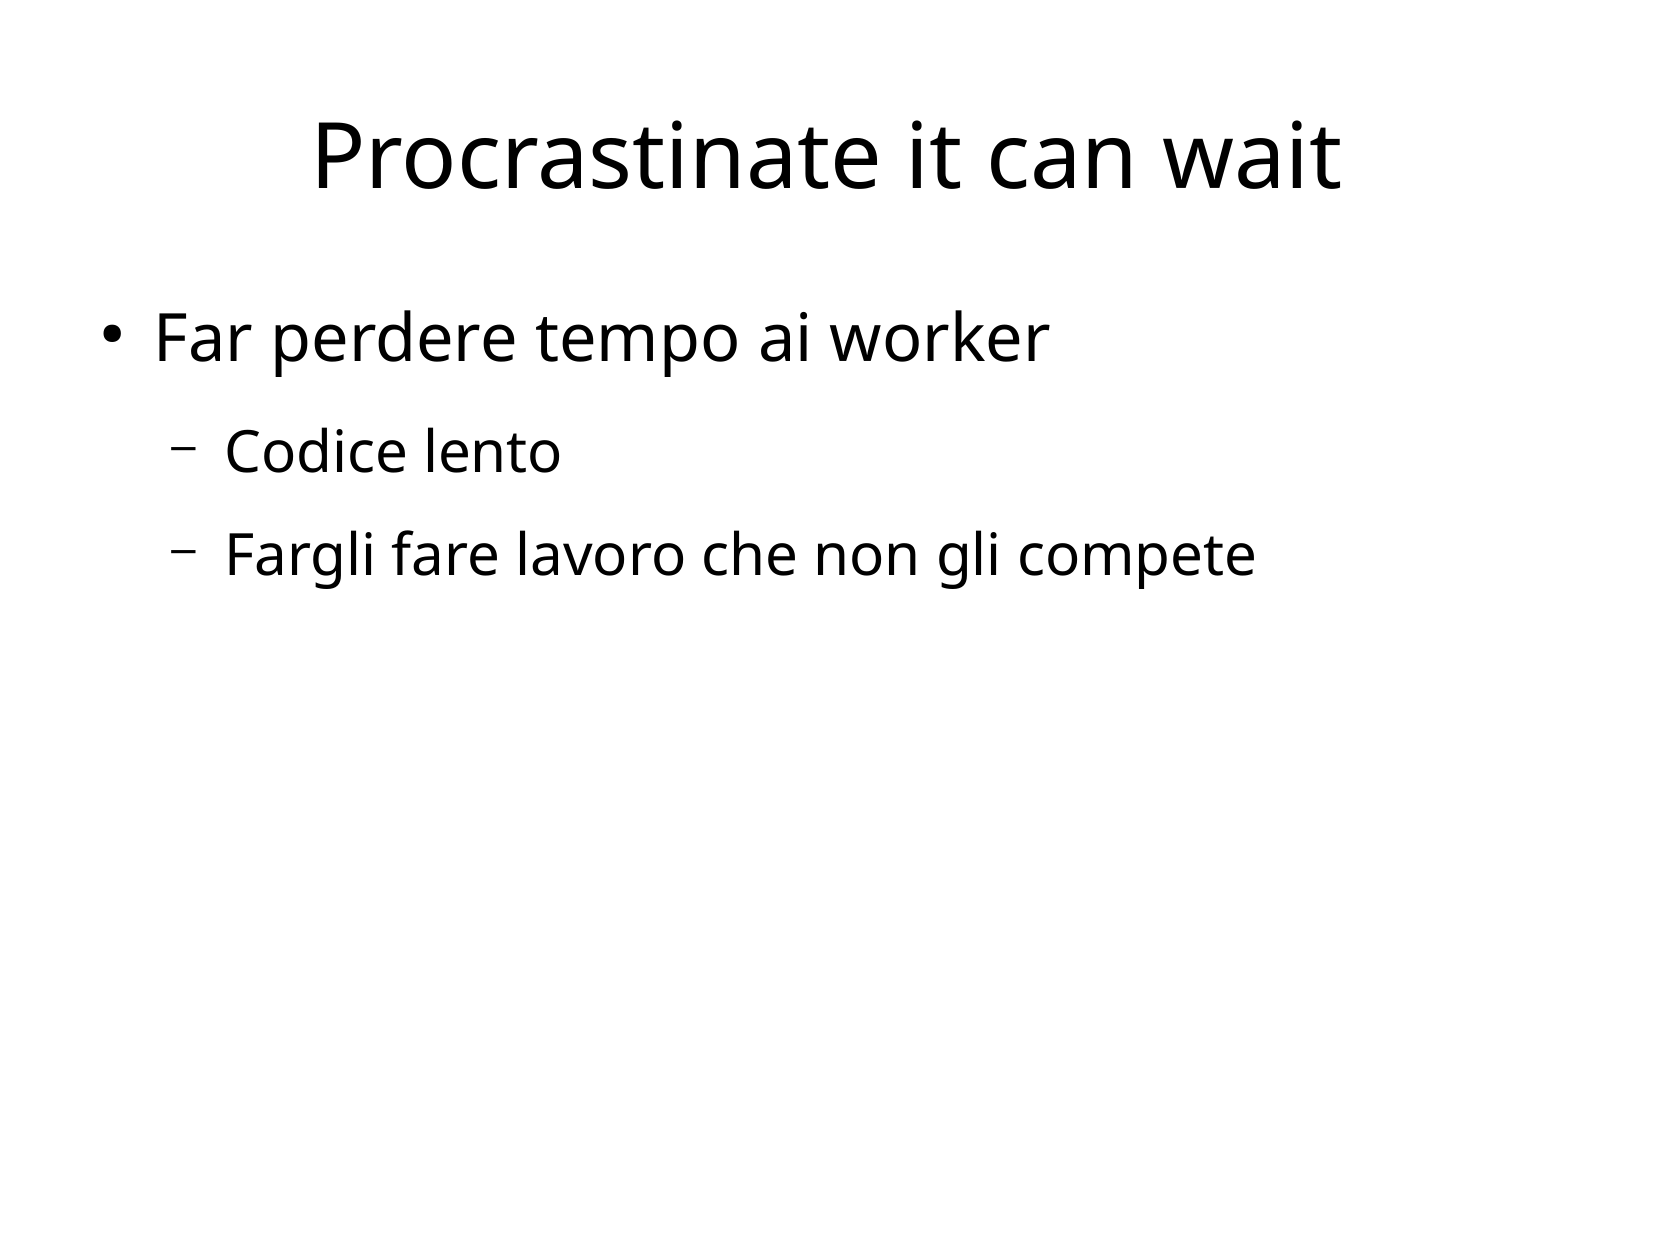

# Procrastinate it can wait
Far perdere tempo ai worker
Codice lento
Fargli fare lavoro che non gli compete